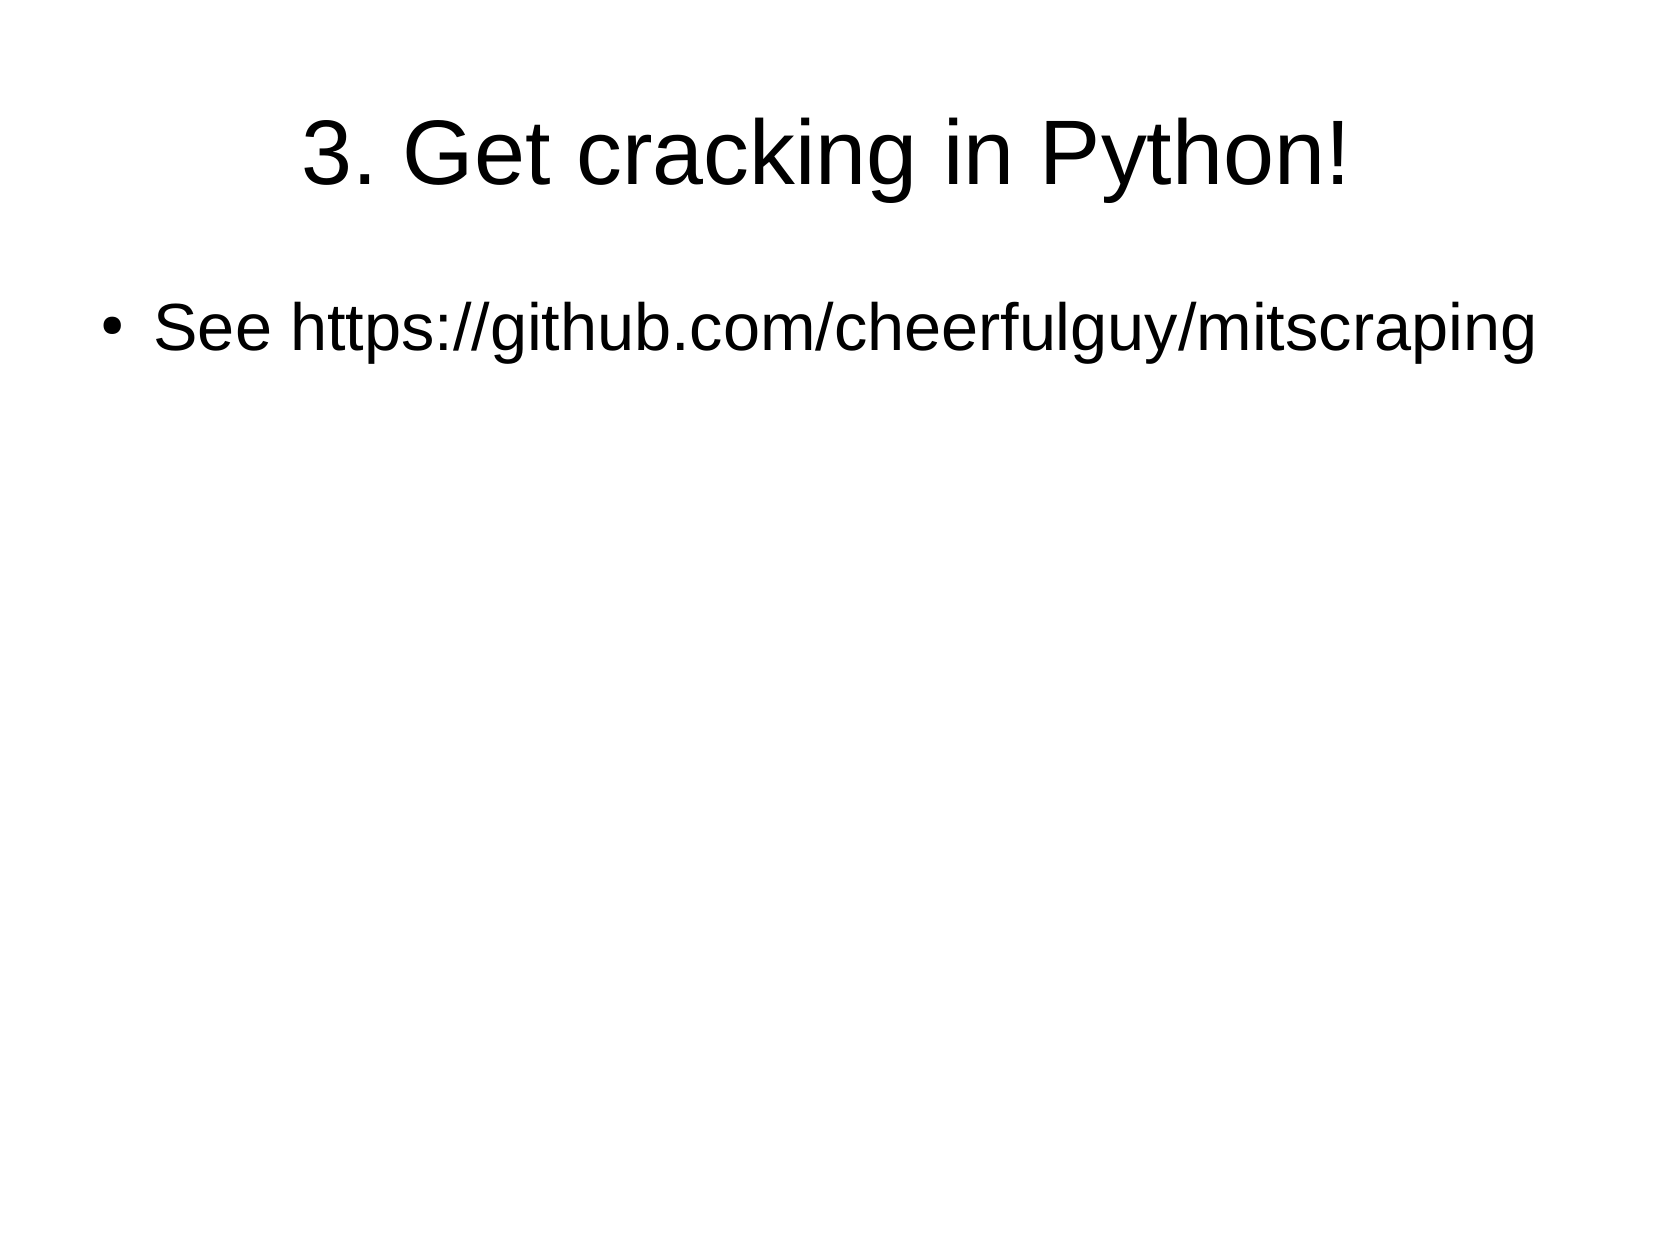

# 3. Get cracking in Python!
See https://github.com/cheerfulguy/mitscraping